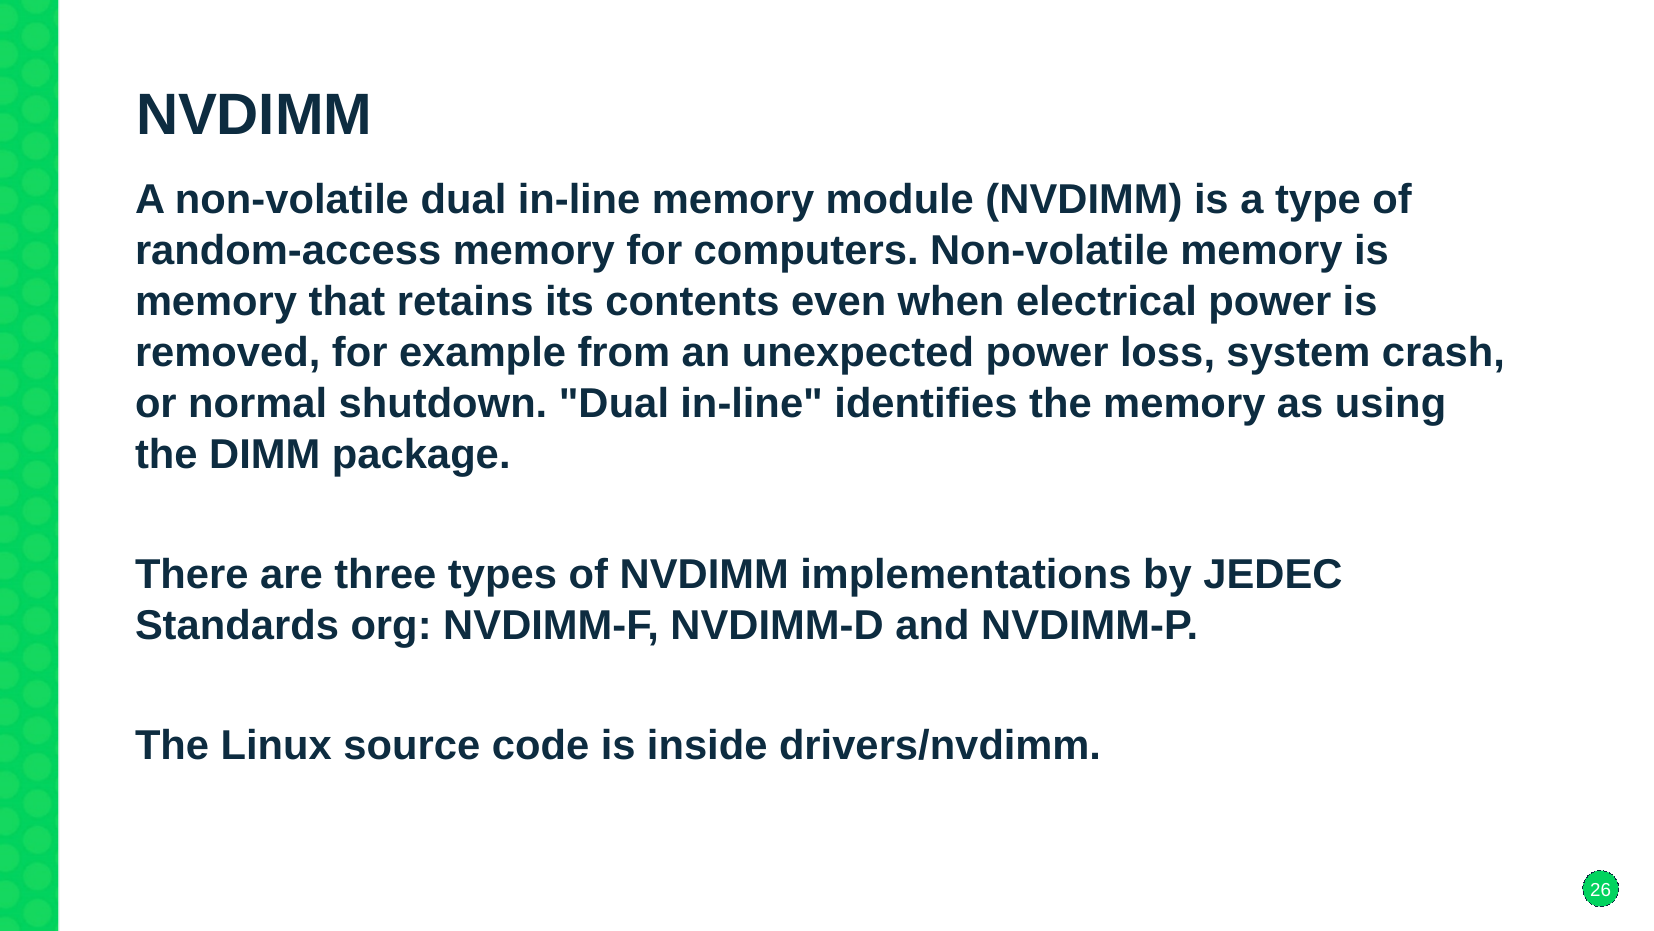

# NVDIMM
A non-volatile dual in-line memory module (NVDIMM) is a type of random-access memory for computers. Non-volatile memory is memory that retains its contents even when electrical power is removed, for example from an unexpected power loss, system crash, or normal shutdown. "Dual in-line" identifies the memory as using the DIMM package.
There are three types of NVDIMM implementations by JEDEC Standards org: NVDIMM-F, NVDIMM-D and NVDIMM-P.
The Linux source code is inside drivers/nvdimm.
26